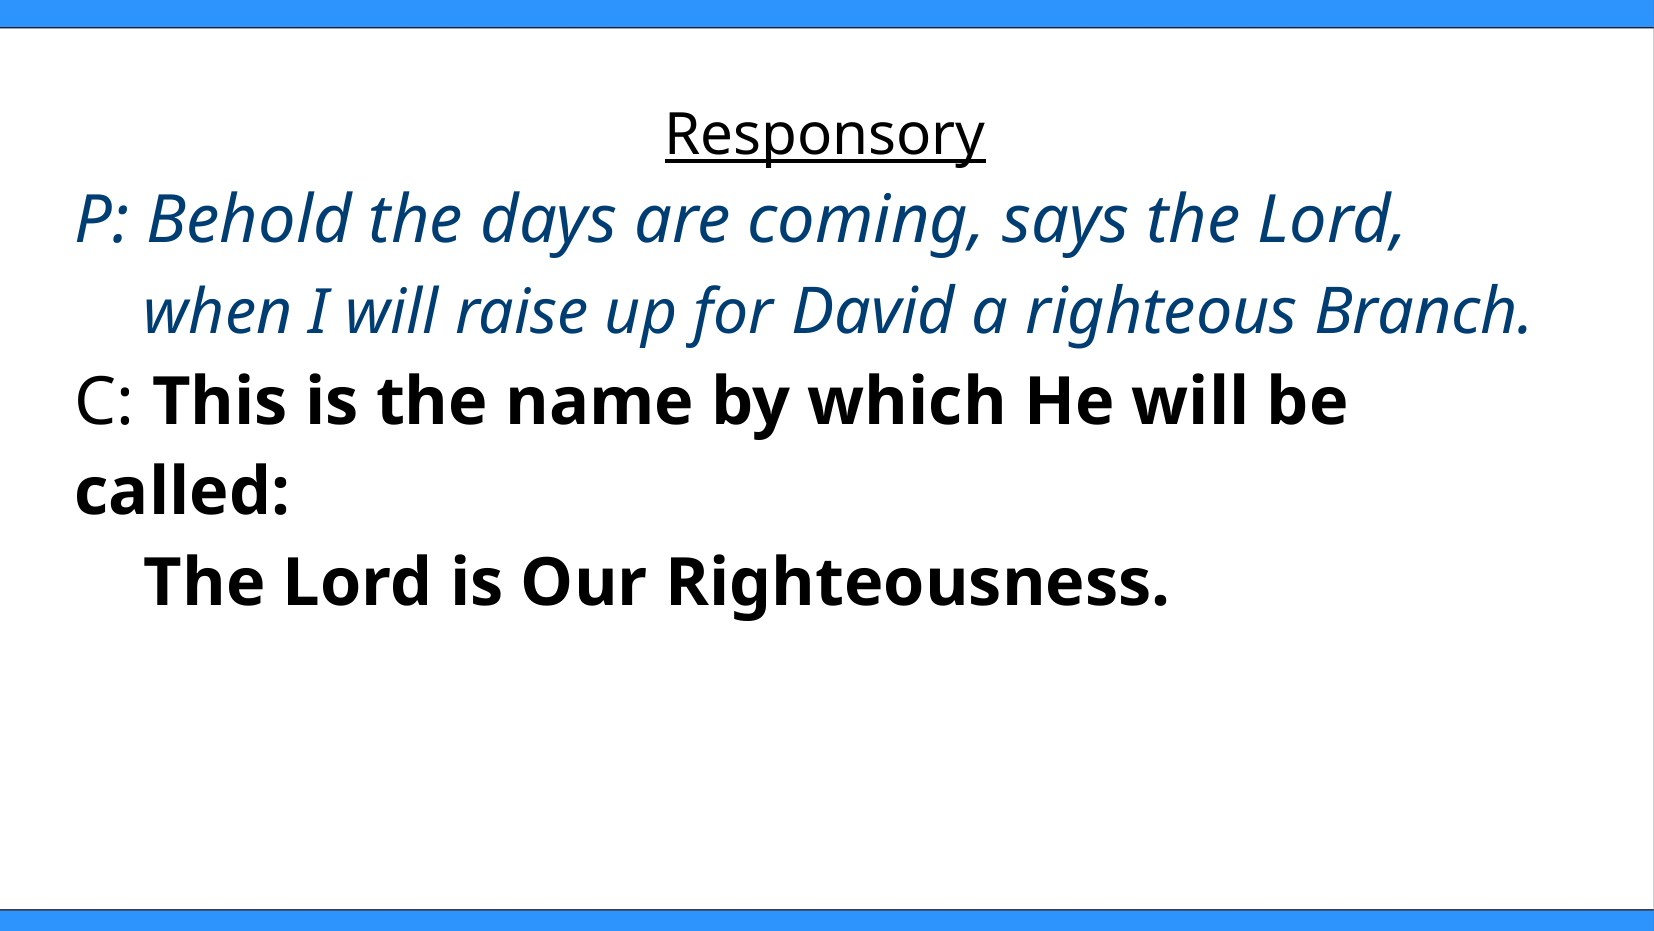

Responsory
P: Behold the days are coming, says the Lord,
 when I will raise up for David a righteous Branch.
C: This is the name by which He will be called:
 The Lord is Our Righteousness.